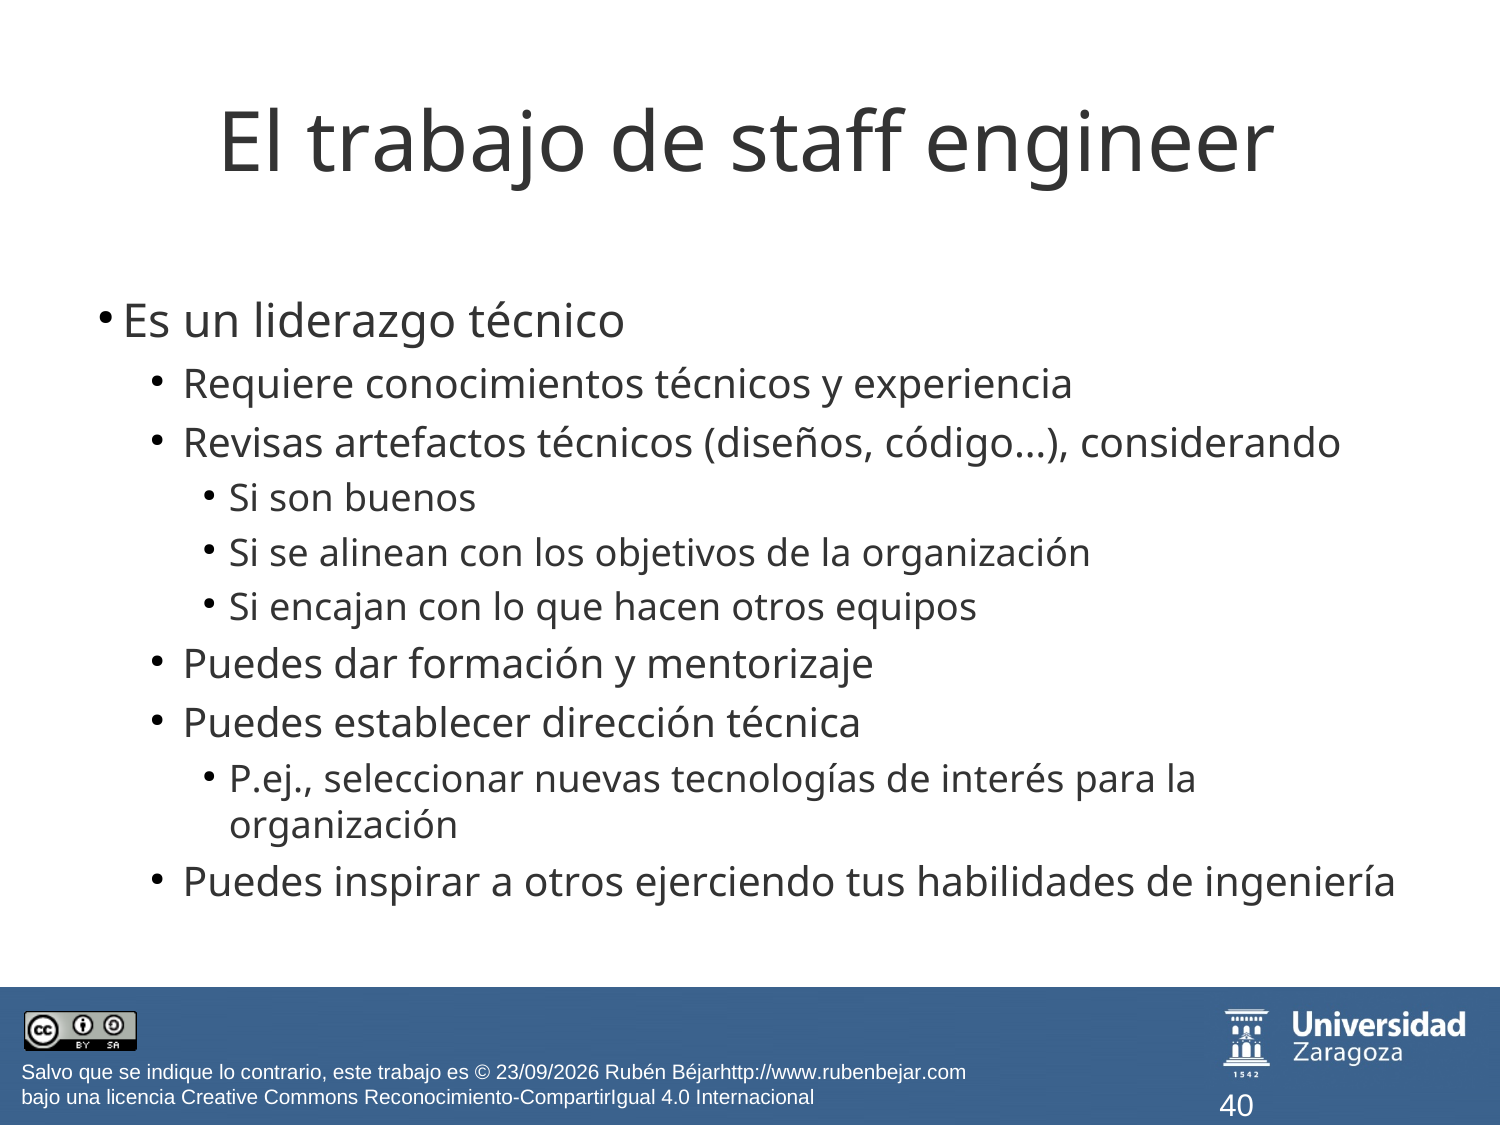

# El trabajo de staff engineer
Es un liderazgo técnico
Requiere conocimientos técnicos y experiencia
Revisas artefactos técnicos (diseños, código…), considerando
Si son buenos
Si se alinean con los objetivos de la organización
Si encajan con lo que hacen otros equipos
Puedes dar formación y mentorizaje
Puedes establecer dirección técnica
P.ej., seleccionar nuevas tecnologías de interés para la organización
Puedes inspirar a otros ejerciendo tus habilidades de ingeniería